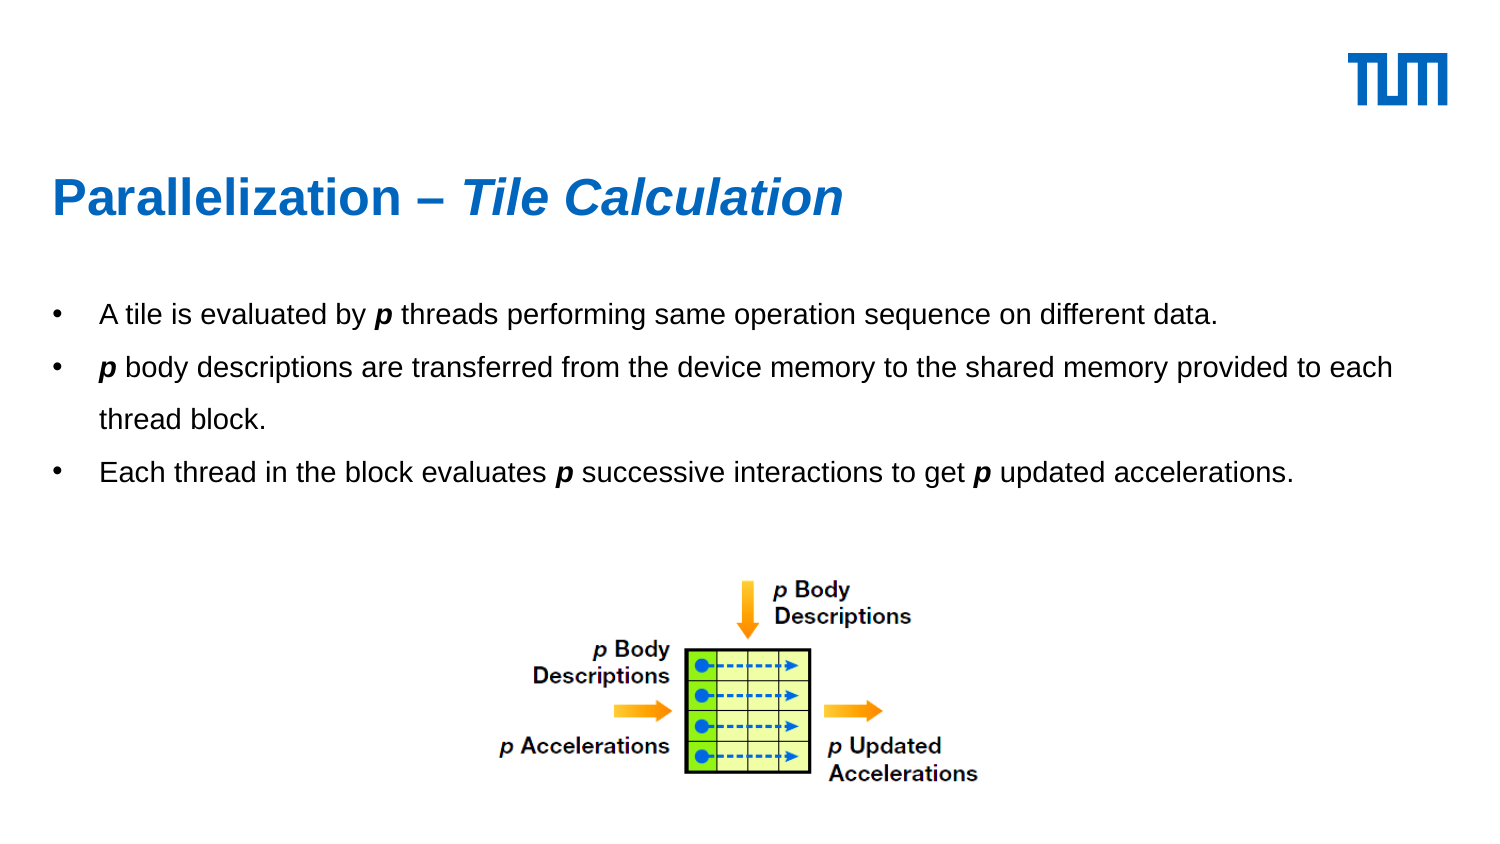

# Parallelization – Tile Calculation
A tile is evaluated by p threads performing same operation sequence on different data.
p body descriptions are transferred from the device memory to the shared memory provided to each thread block.
Each thread in the block evaluates p successive interactions to get p updated accelerations.